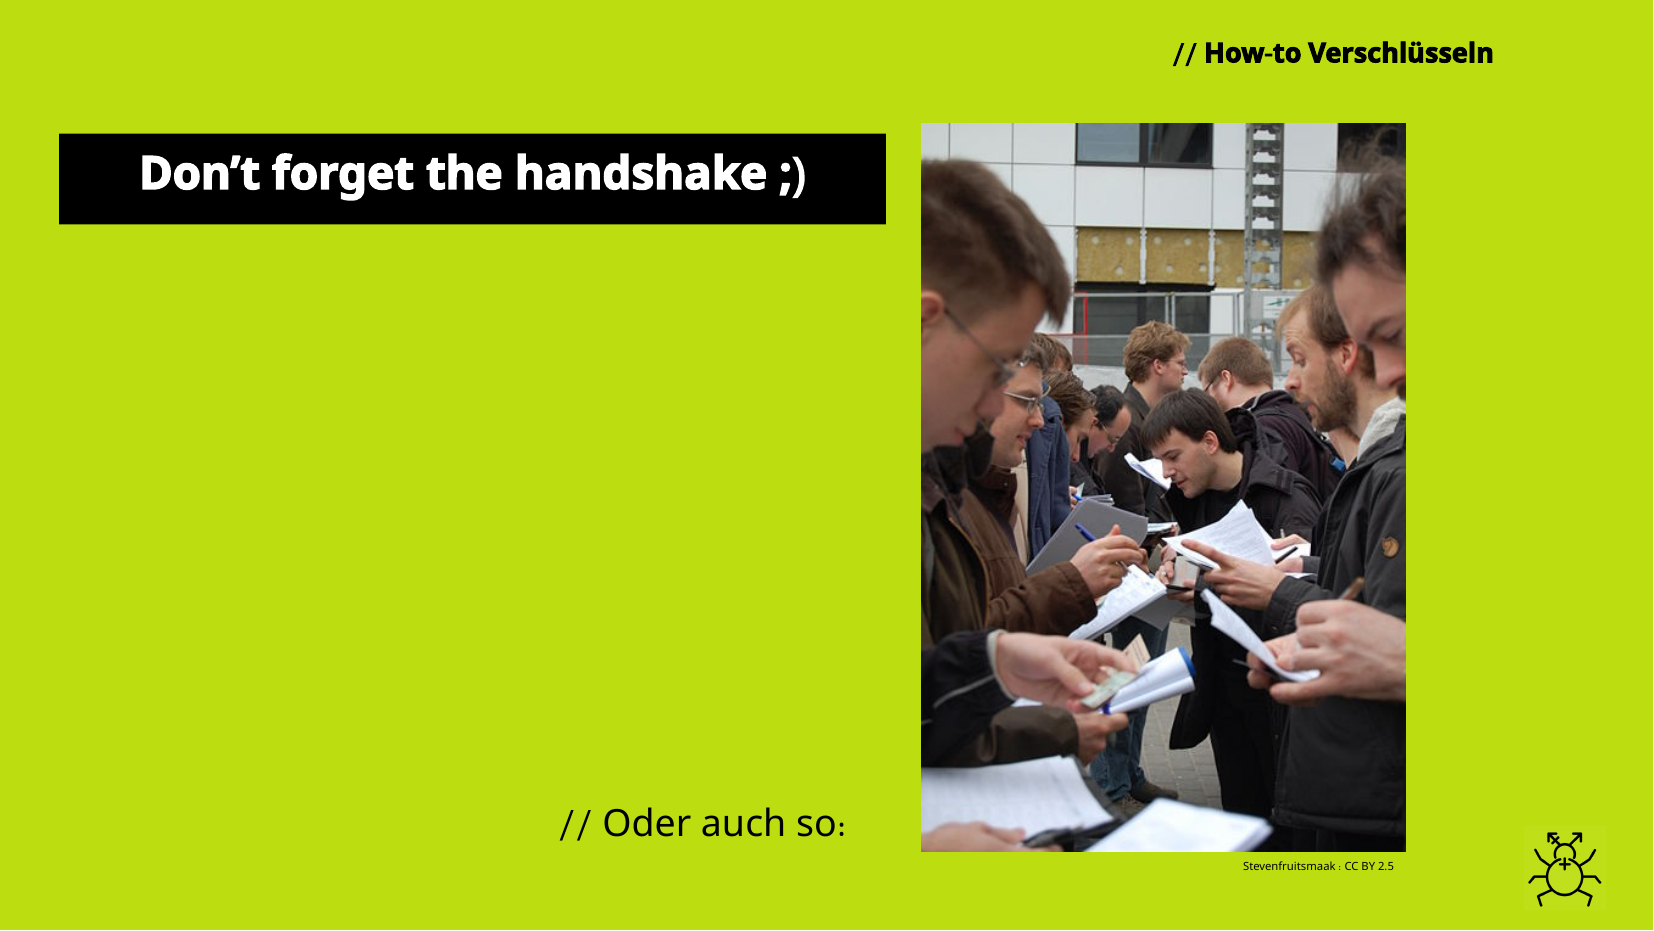

// How-to Verschlüsseln
# Don’t forget the handshake ;)
// Oder auch so:
Stevenfruitsmaak : CC BY 2.5